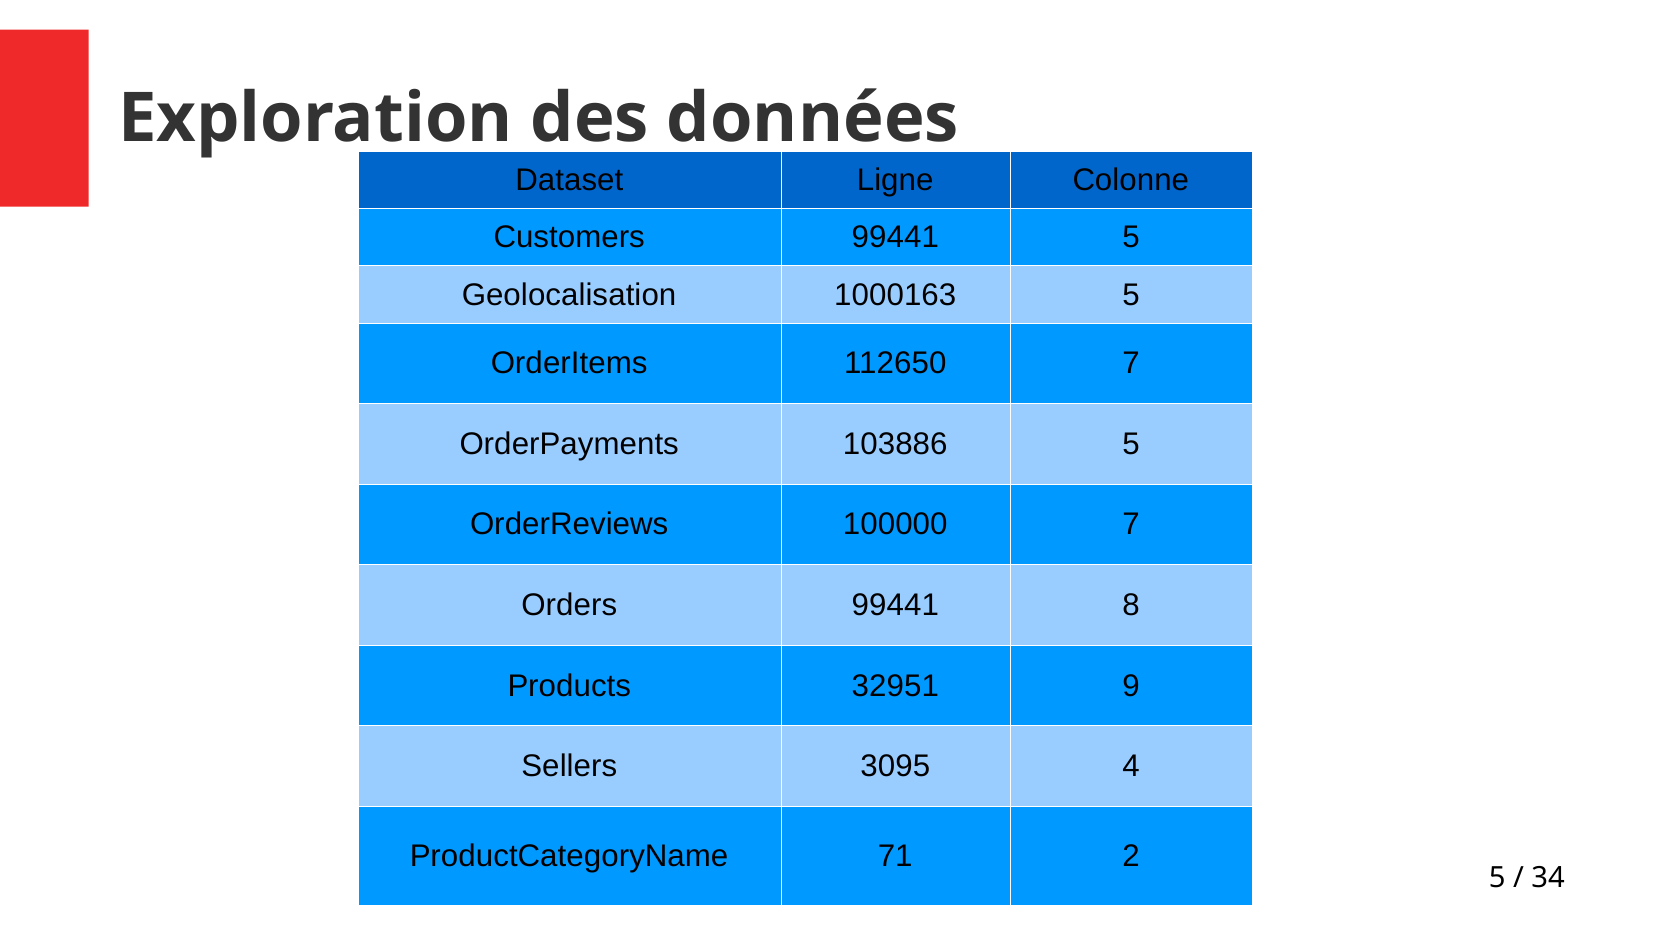

# Exploration des données
| Dataset | Ligne | Colonne |
| --- | --- | --- |
| Customers | 99441 | 5 |
| Geolocalisation | 1000163 | 5 |
| OrderItems | 112650 | 7 |
| OrderPayments | 103886 | 5 |
| OrderReviews | 100000 | 7 |
| Orders | 99441 | 8 |
| Products | 32951 | 9 |
| Sellers | 3095 | 4 |
| ProductCategoryName | 71 | 2 |
5